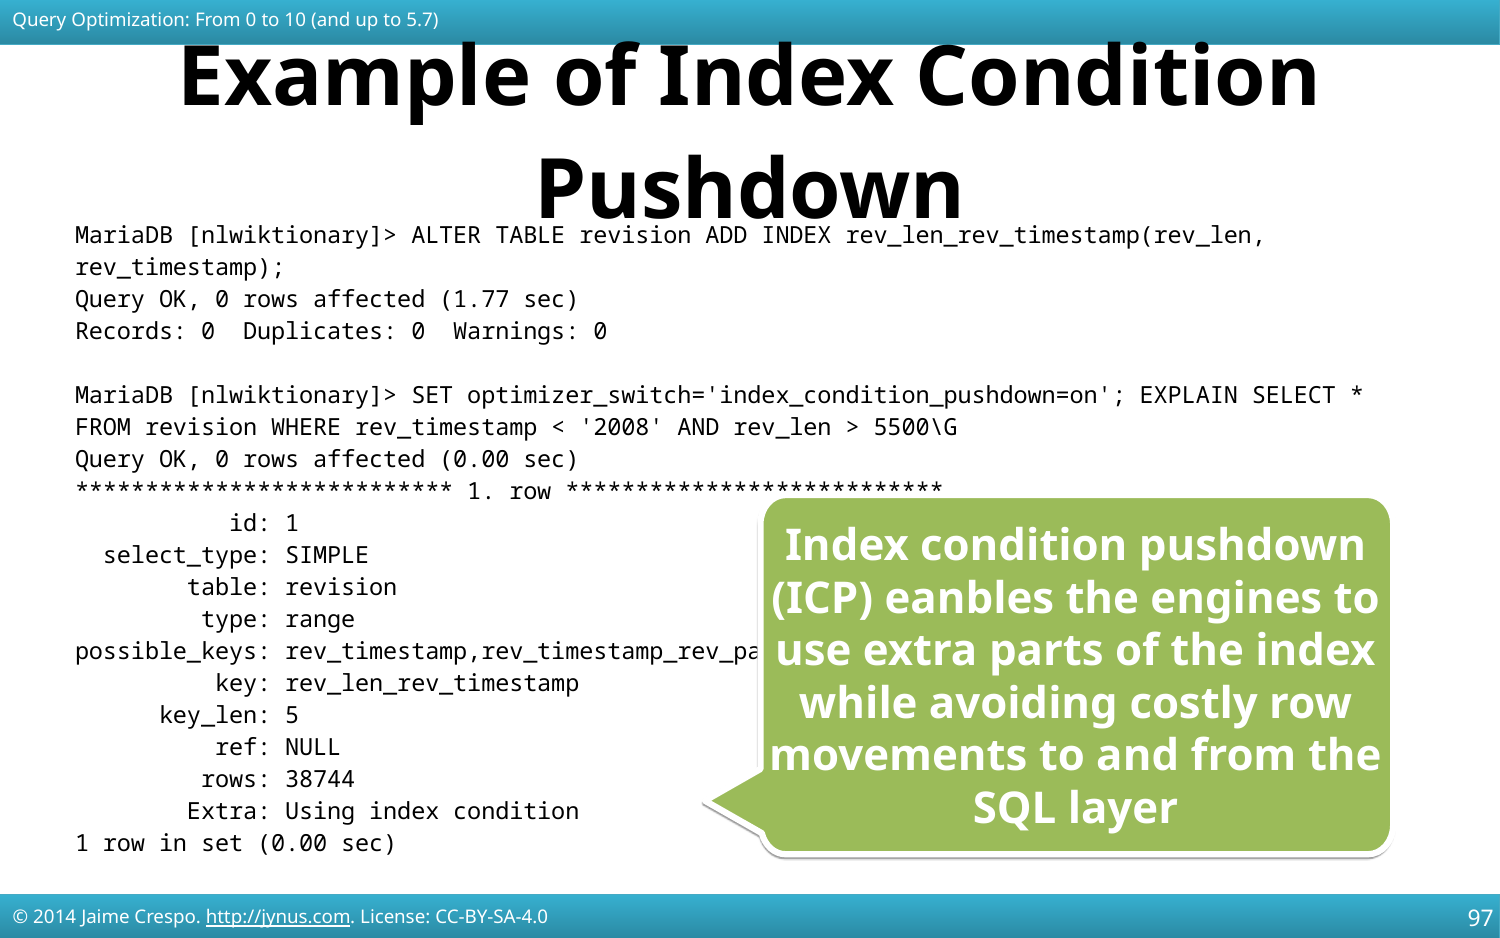

# Example of Index Condition Pushdown
MariaDB [nlwiktionary]> ALTER TABLE revision ADD INDEX rev_len_rev_timestamp(rev_len, rev_timestamp);
Query OK, 0 rows affected (1.77 sec)
Records: 0 Duplicates: 0 Warnings: 0
MariaDB [nlwiktionary]> SET optimizer_switch='index_condition_pushdown=on'; EXPLAIN SELECT * FROM revision WHERE rev_timestamp < '2008' AND rev_len > 5500\G
Query OK, 0 rows affected (0.00 sec)
*************************** 1. row ***************************
 id: 1
 select_type: SIMPLE
 table: revision
 type: range
possible_keys: rev_timestamp,rev_timestamp_rev_page,rev_len_rev_timestamp
 key: rev_len_rev_timestamp
 key_len: 5
 ref: NULL
 rows: 38744
 Extra: Using index condition
1 row in set (0.00 sec)
Index condition pushdown (ICP) eanbles the engines to use extra parts of the index while avoiding costly row movements to and from the SQL layer